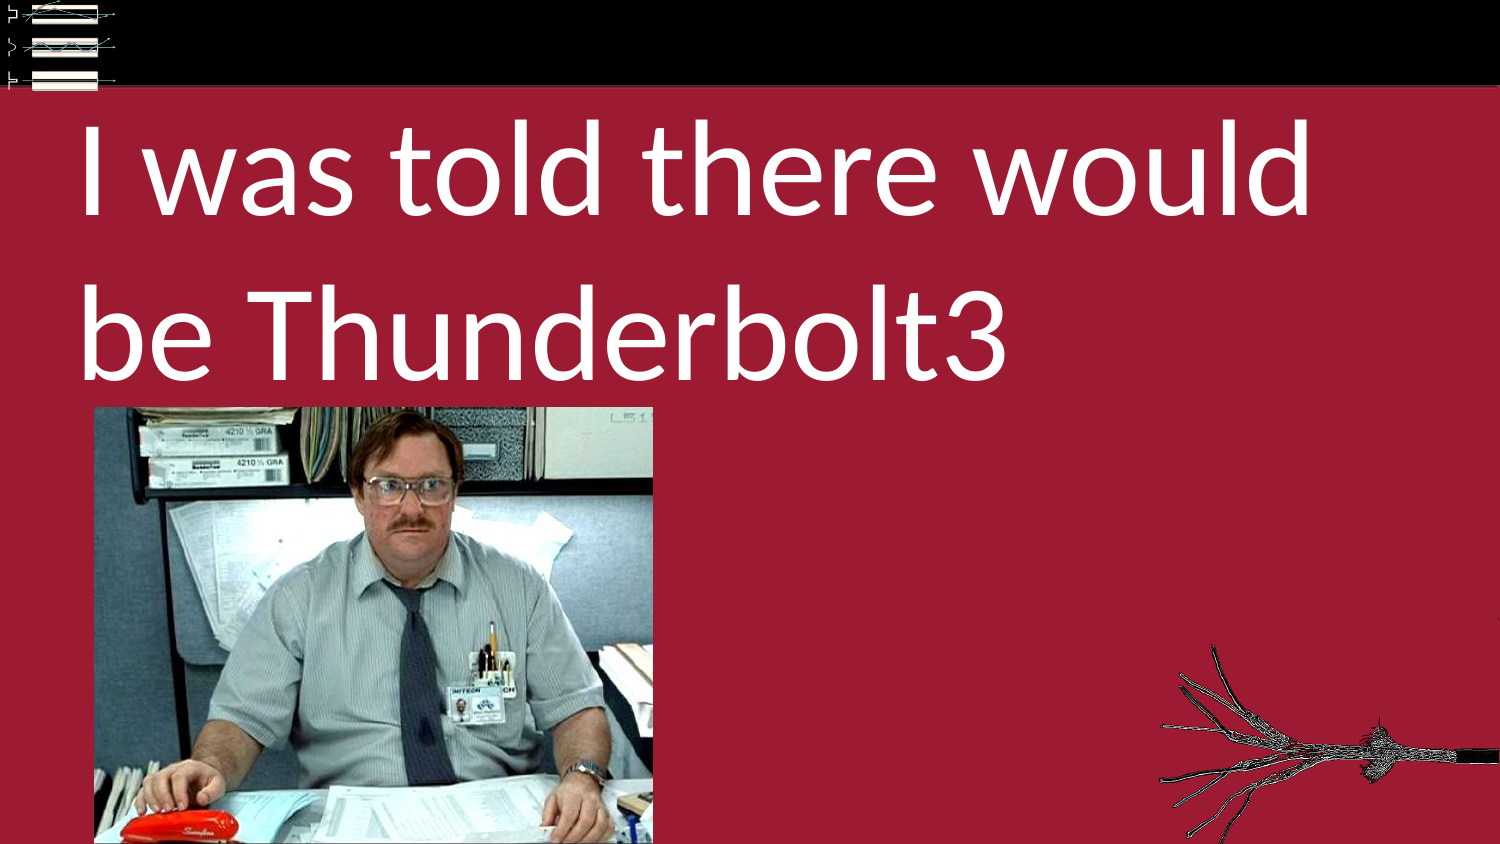

I was told there would be Thunderbolt3